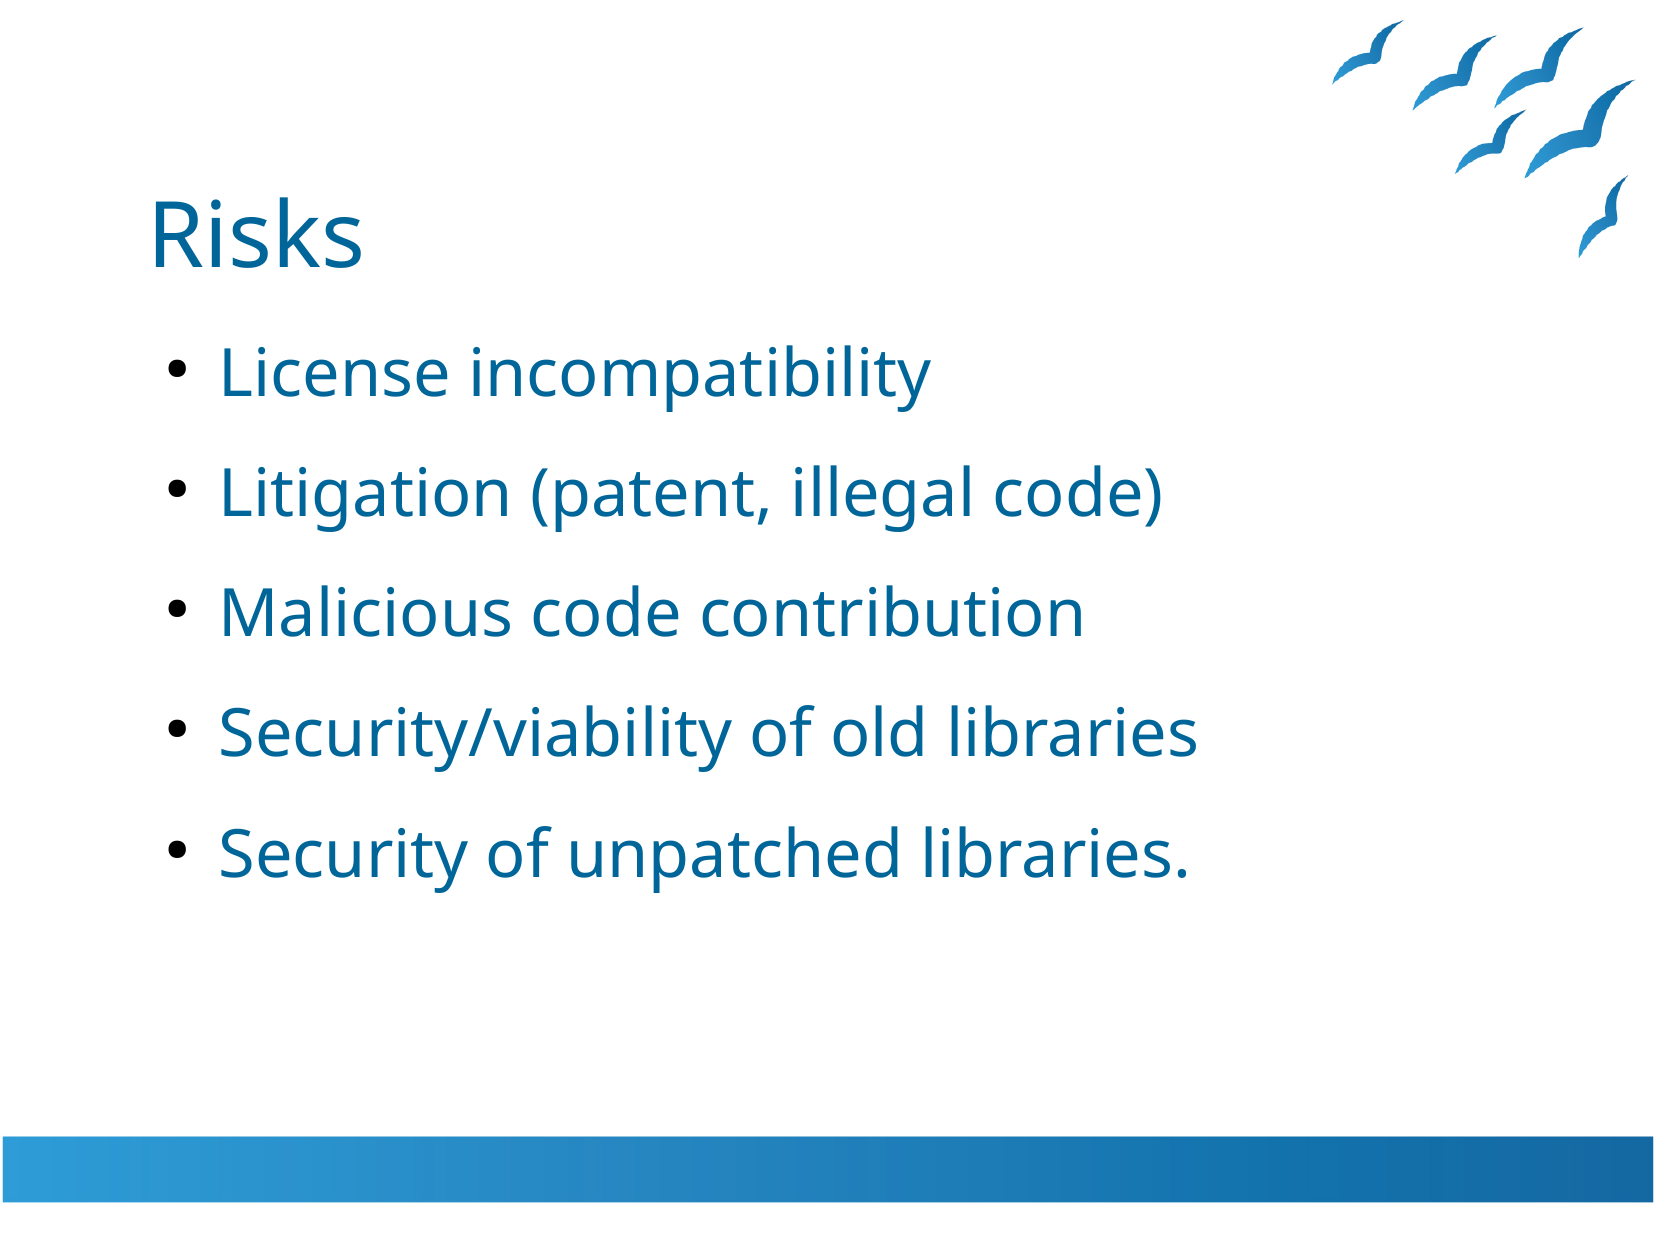

# Risks
License incompatibility
Litigation (patent, illegal code)
Malicious code contribution
Security/viability of old libraries
Security of unpatched libraries.